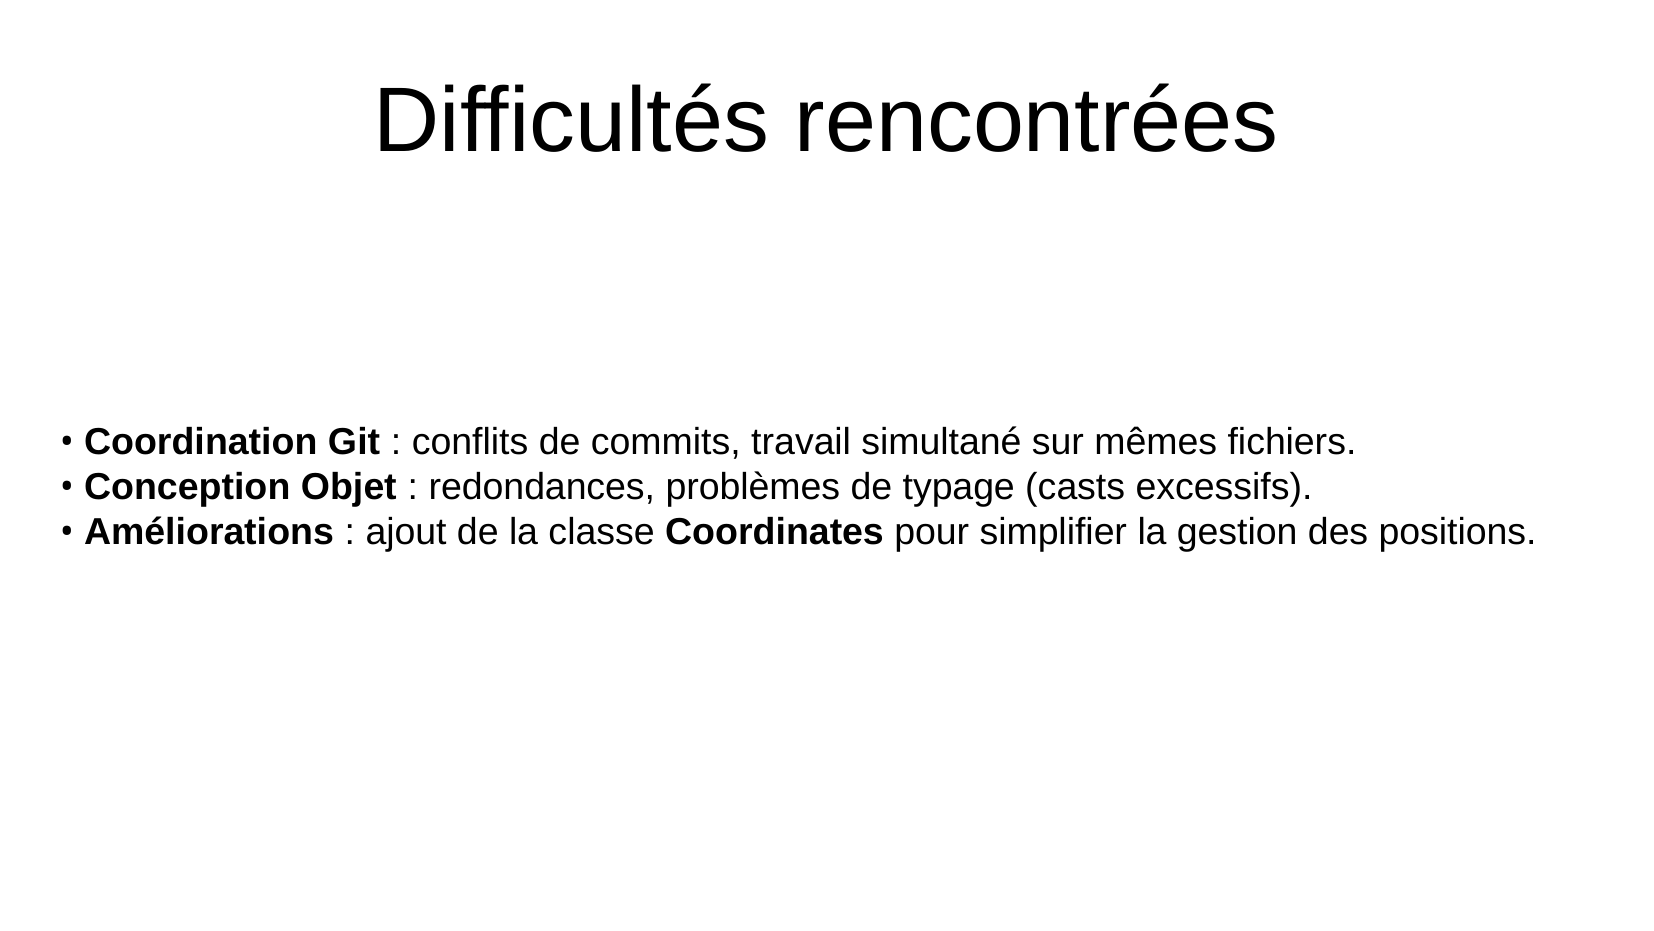

# Difficultés rencontrées
 Coordination Git : conflits de commits, travail simultané sur mêmes fichiers.
 Conception Objet : redondances, problèmes de typage (casts excessifs).
 Améliorations : ajout de la classe Coordinates pour simplifier la gestion des positions.